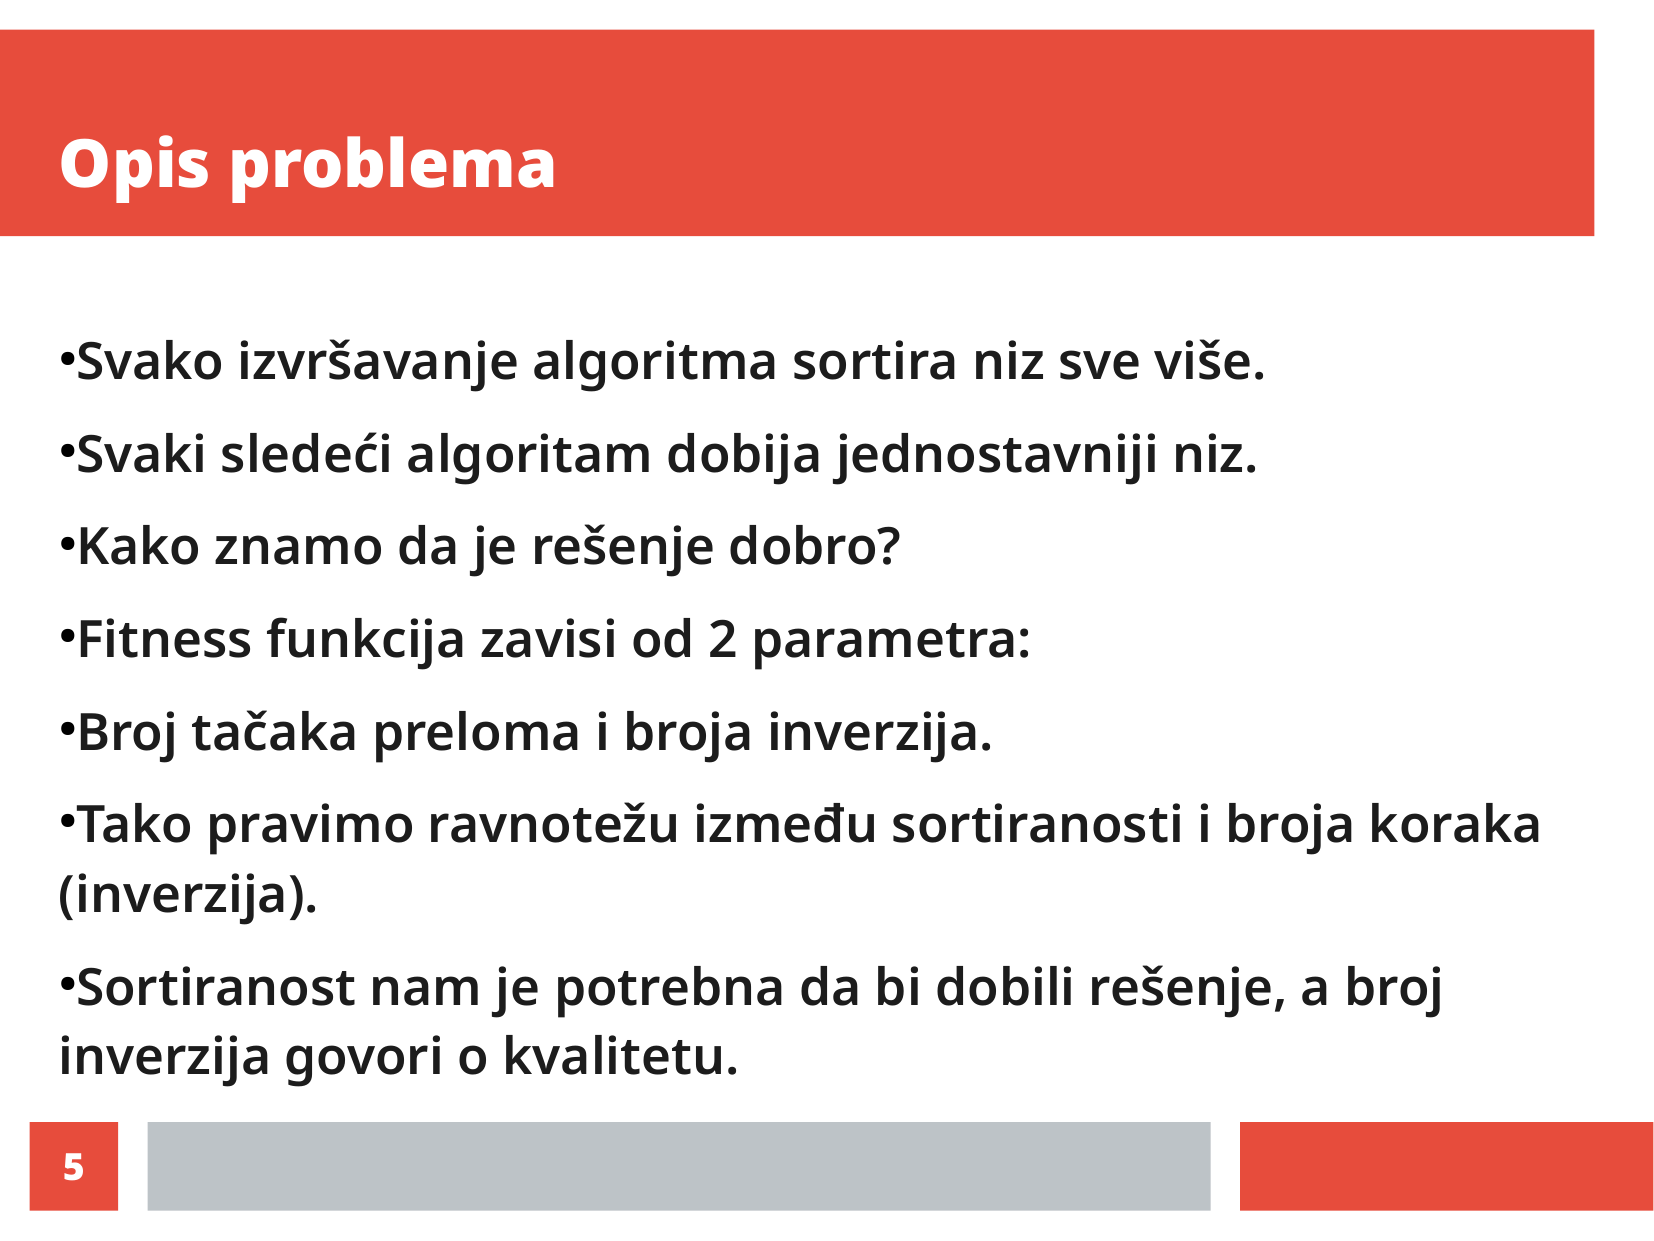

# Opis problema
Svako izvršavanje algoritma sortira niz sve više.
Svaki sledeći algoritam dobija jednostavniji niz.
Kako znamo da je rešenje dobro?
Fitness funkcija zavisi od 2 parametra:
Broj tačaka preloma i broja inverzija.
Tako pravimo ravnotežu između sortiranosti i broja koraka (inverzija).
Sortiranost nam je potrebna da bi dobili rešenje, a broj inverzija govori o kvalitetu.
5